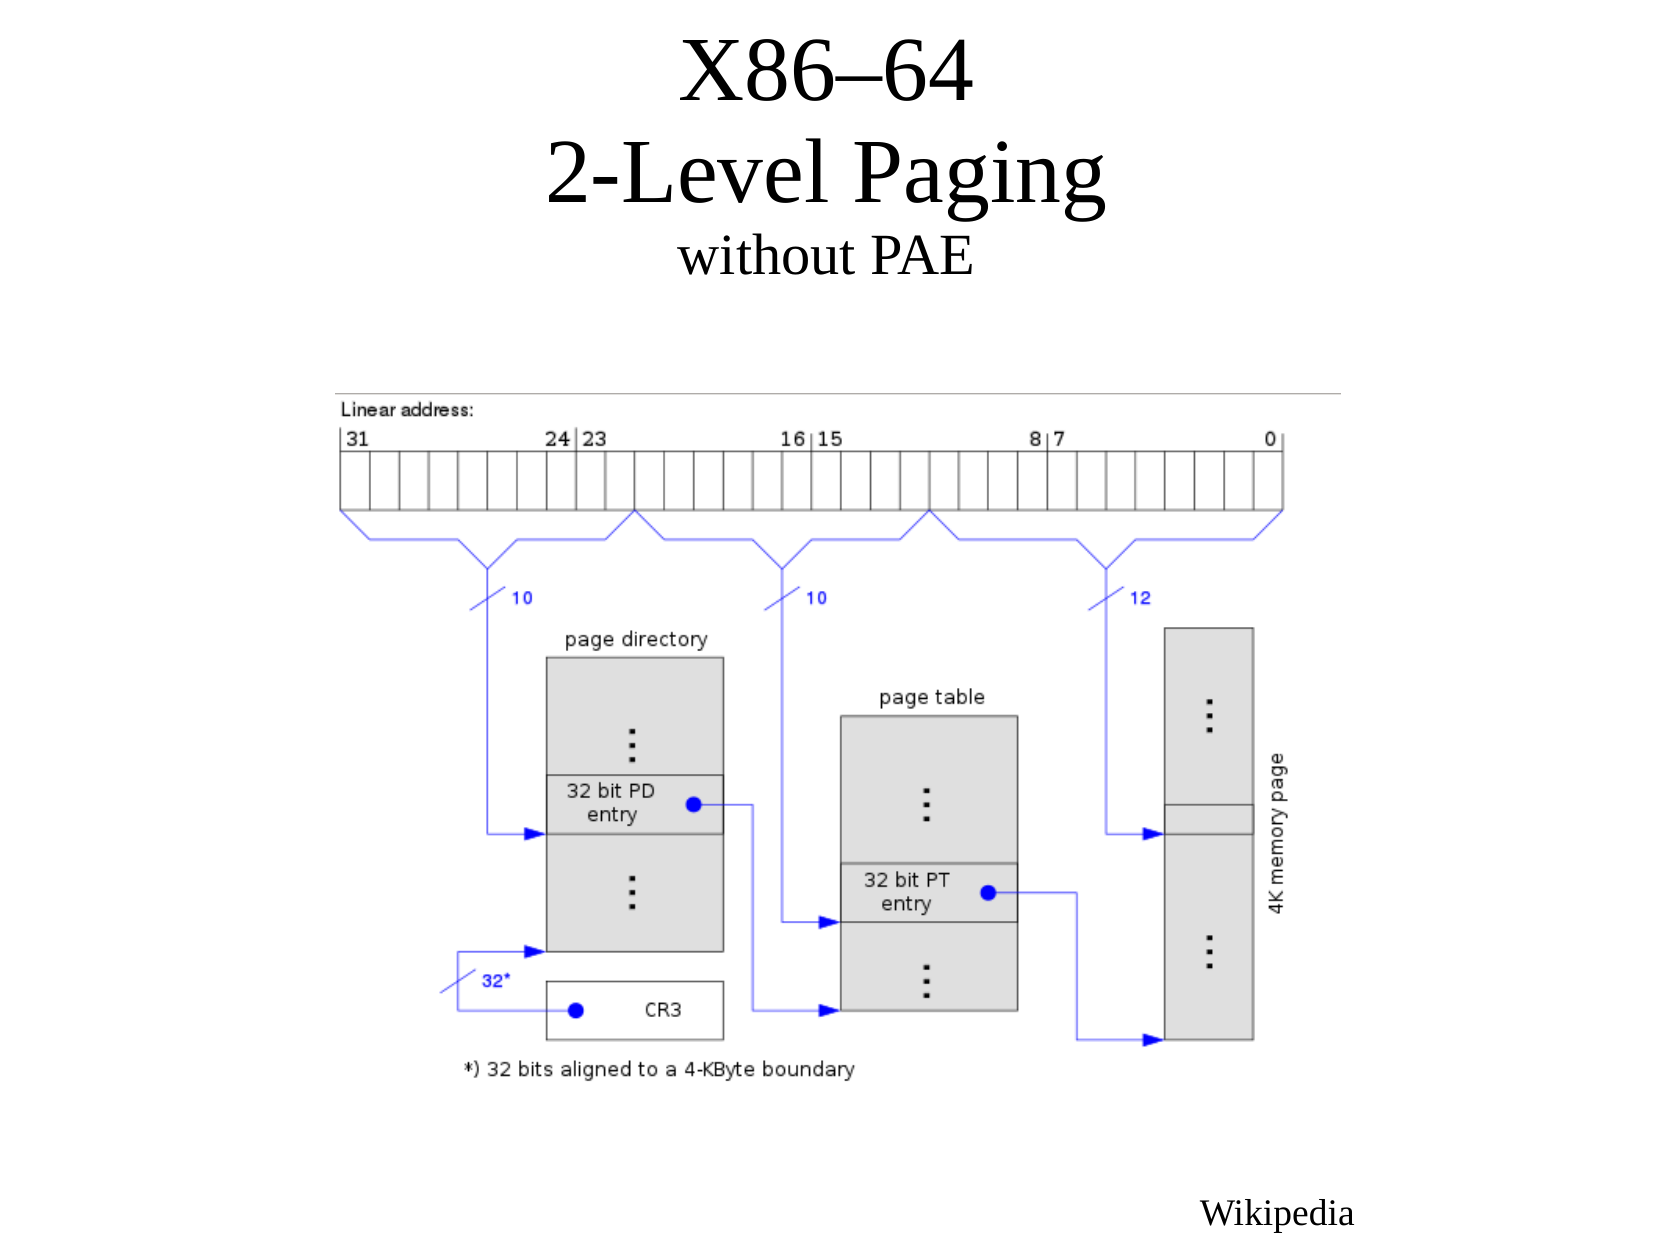

# X86–64 2-Level Paging without PAE
Wikipedia